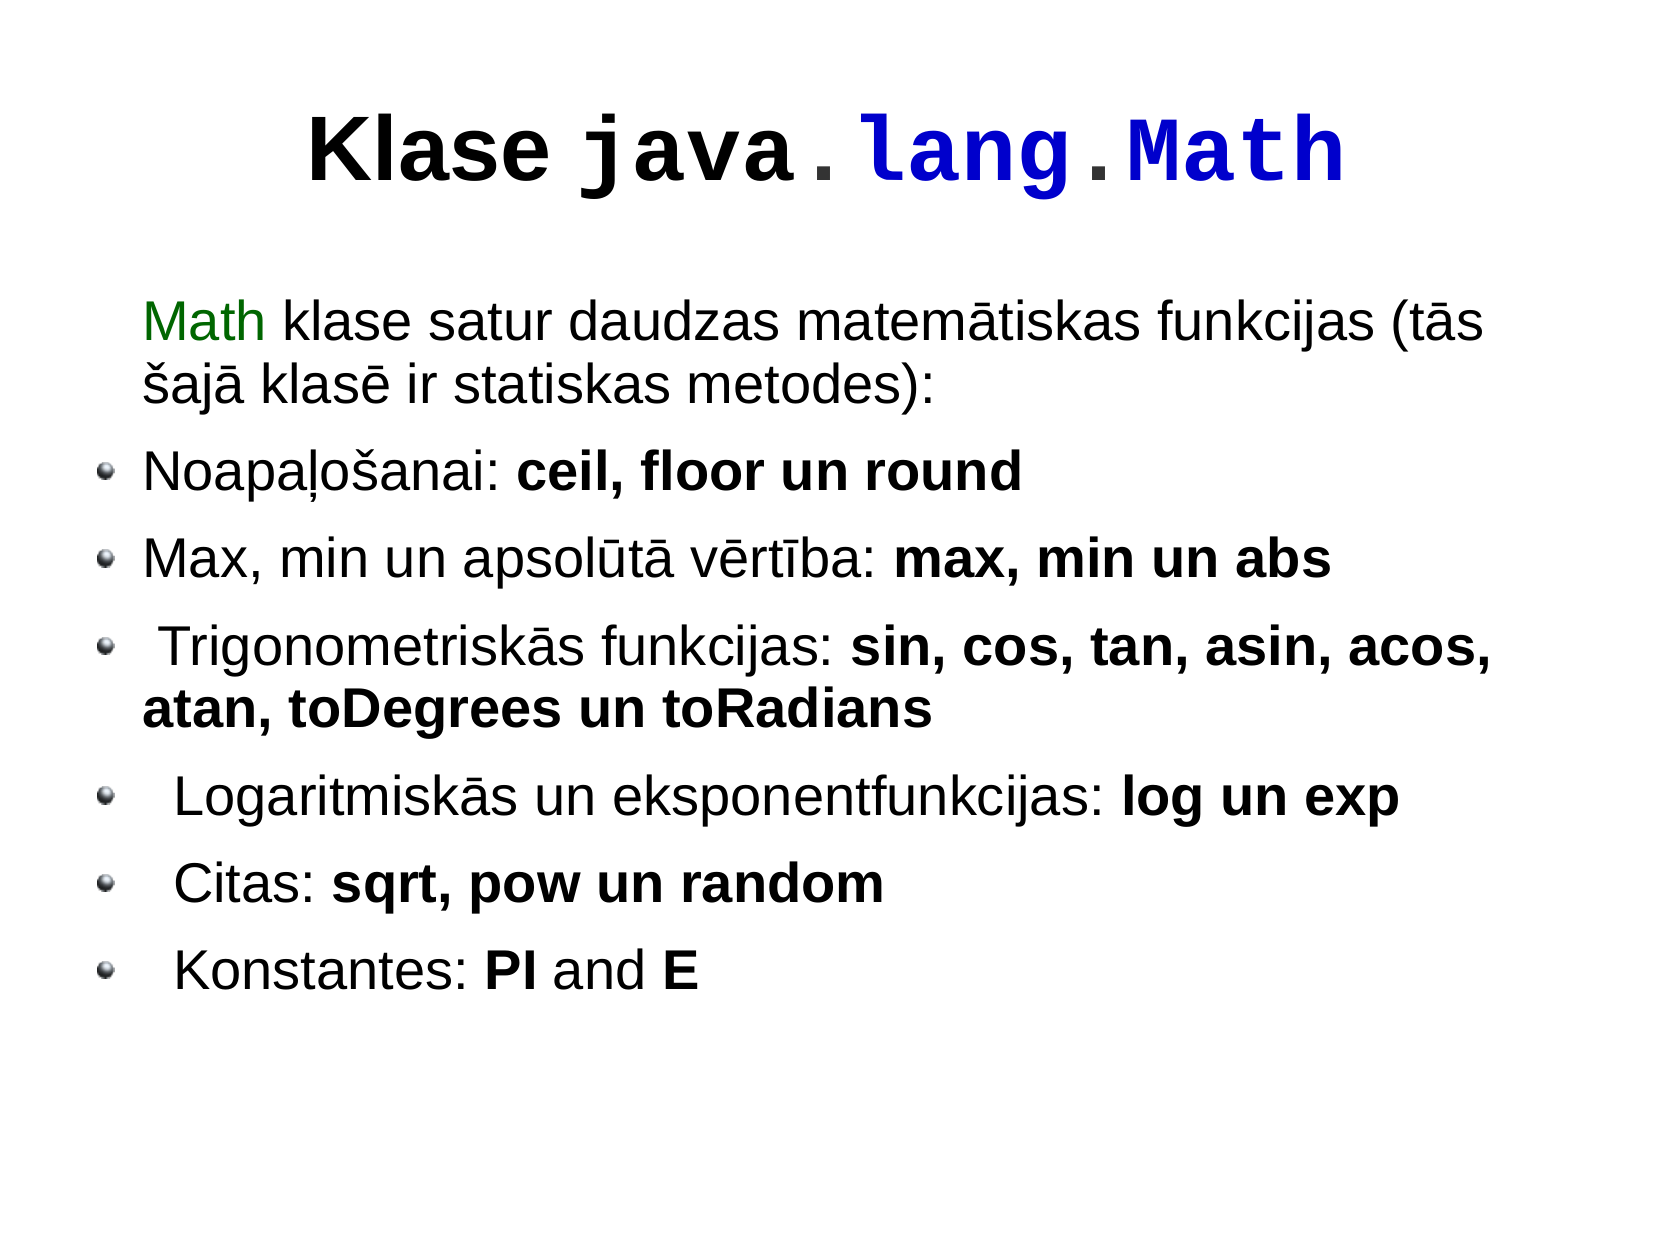

# Klase java.lang.Math
Math klase satur daudzas matemātiskas funkcijas (tās šajā klasē ir statiskas metodes):
Noapaļošanai: ceil, floor un round
Max, min un apsolūtā vērtība: max, min un abs
 Trigonometriskās funkcijas: sin, cos, tan, asin, acos, atan, toDegrees un toRadians
 Logaritmiskās un eksponentfunkcijas: log un exp
 Citas: sqrt, pow un random
 Konstantes: PI and E